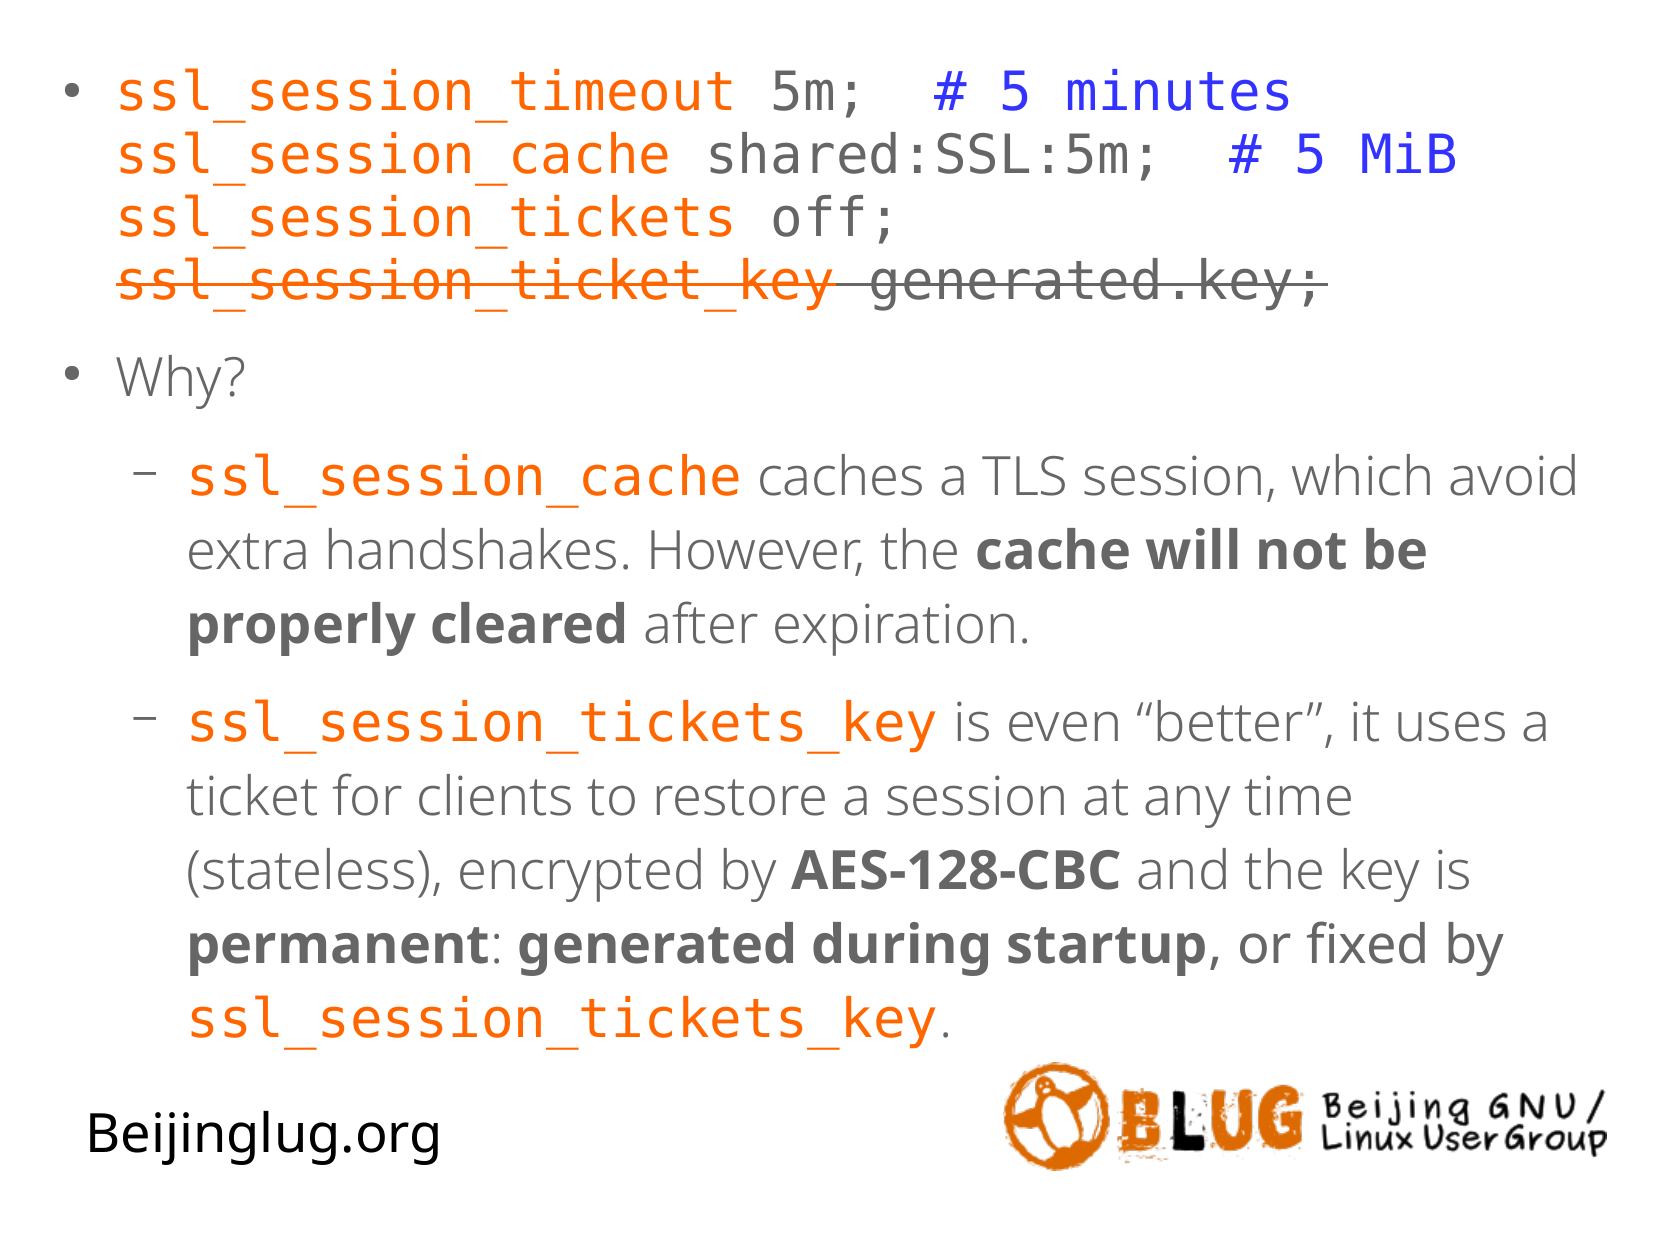

# ssl_session_timeout 5m; # 5 minutes ssl_session_cache shared:SSL:5m; # 5 MiB ssl_session_tickets off; ssl_session_ticket_key generated.key;
Why?
ssl_session_cache caches a TLS session, which avoid extra handshakes. However, the cache will not be properly cleared after expiration.
ssl_session_tickets_key is even “better”, it uses a ticket for clients to restore a session at any time (stateless), encrypted by AES-128-CBC and the key is permanent: generated during startup, or fixed by ssl_session_tickets_key.